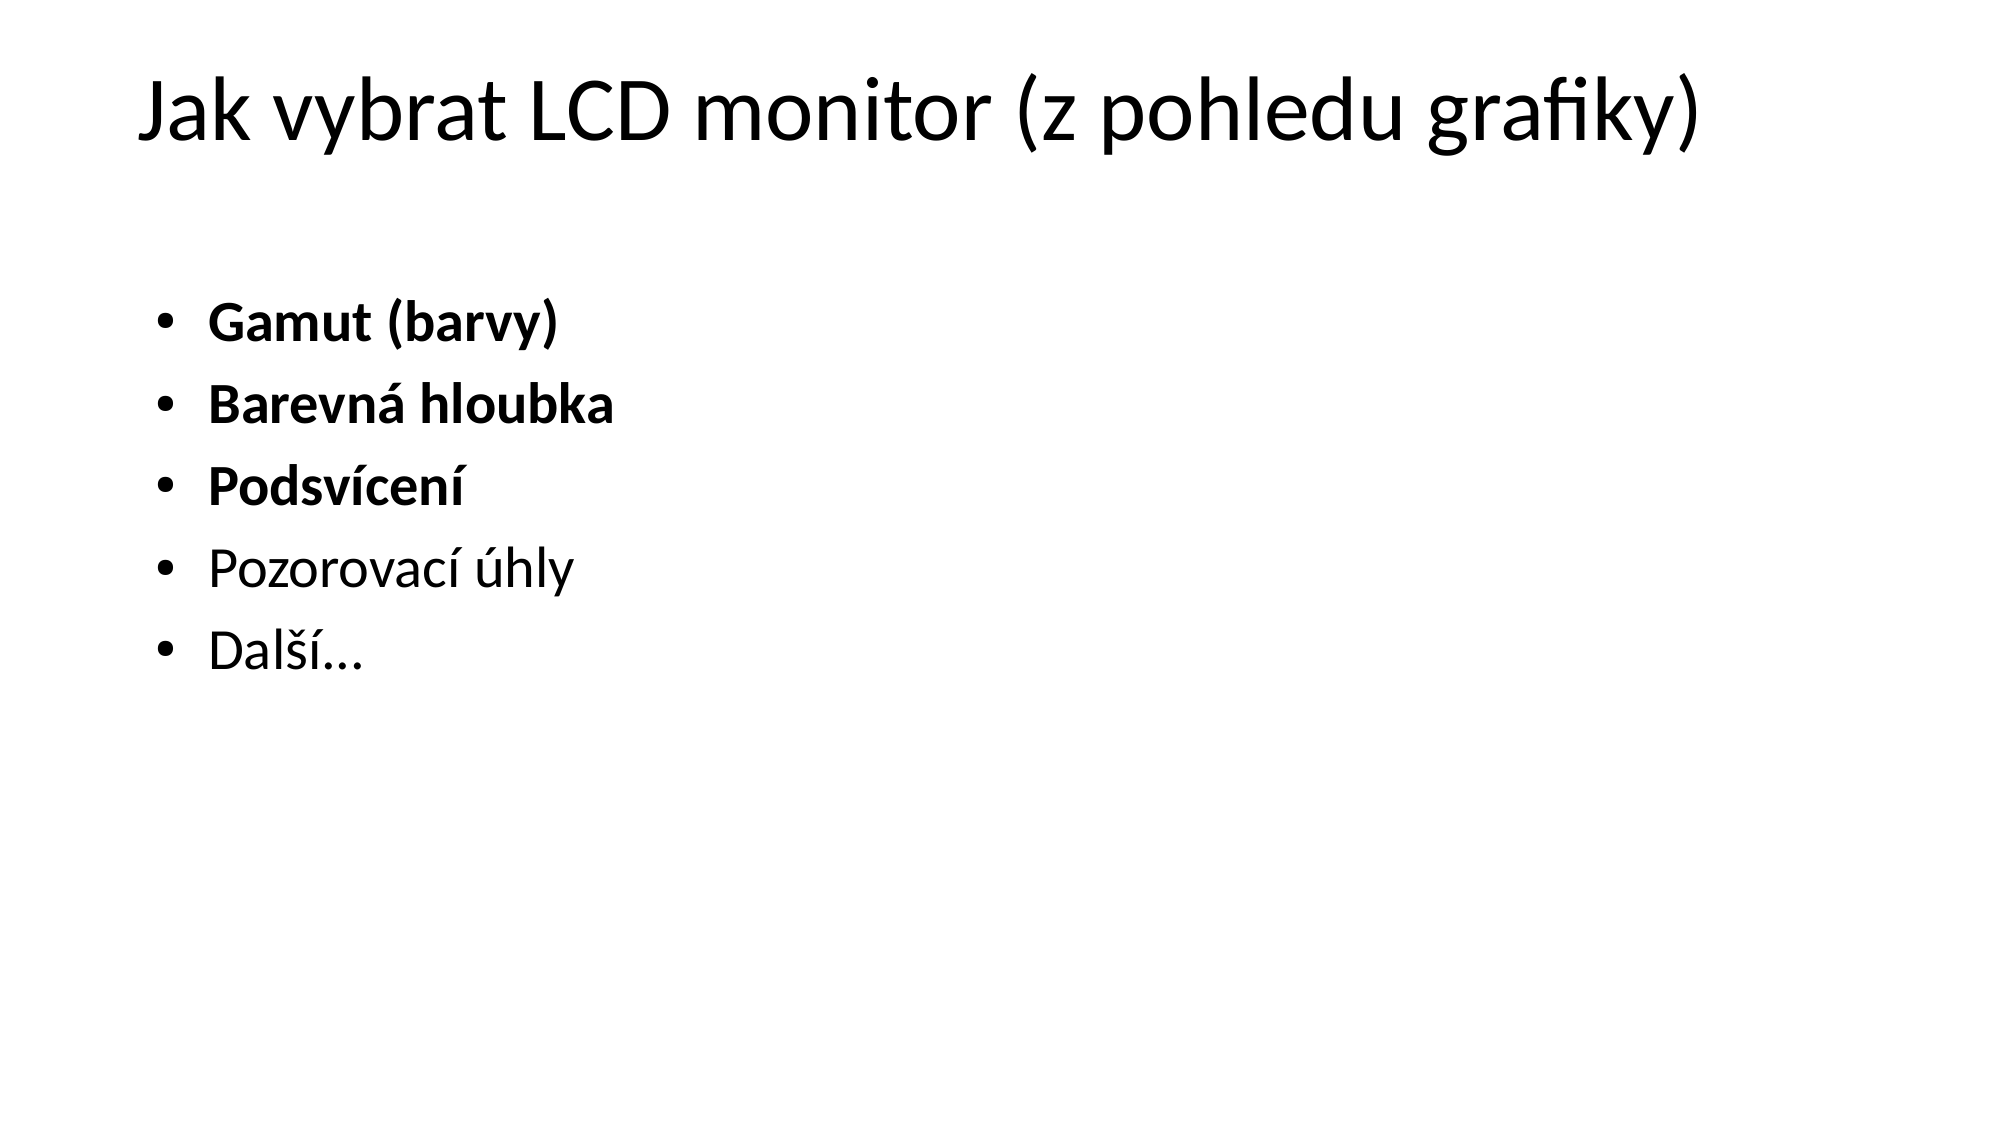

# Jak vybrat LCD monitor (z pohledu grafiky)
Gamut (barvy)
Barevná hloubka
Podsvícení
Pozorovací úhly
Další...